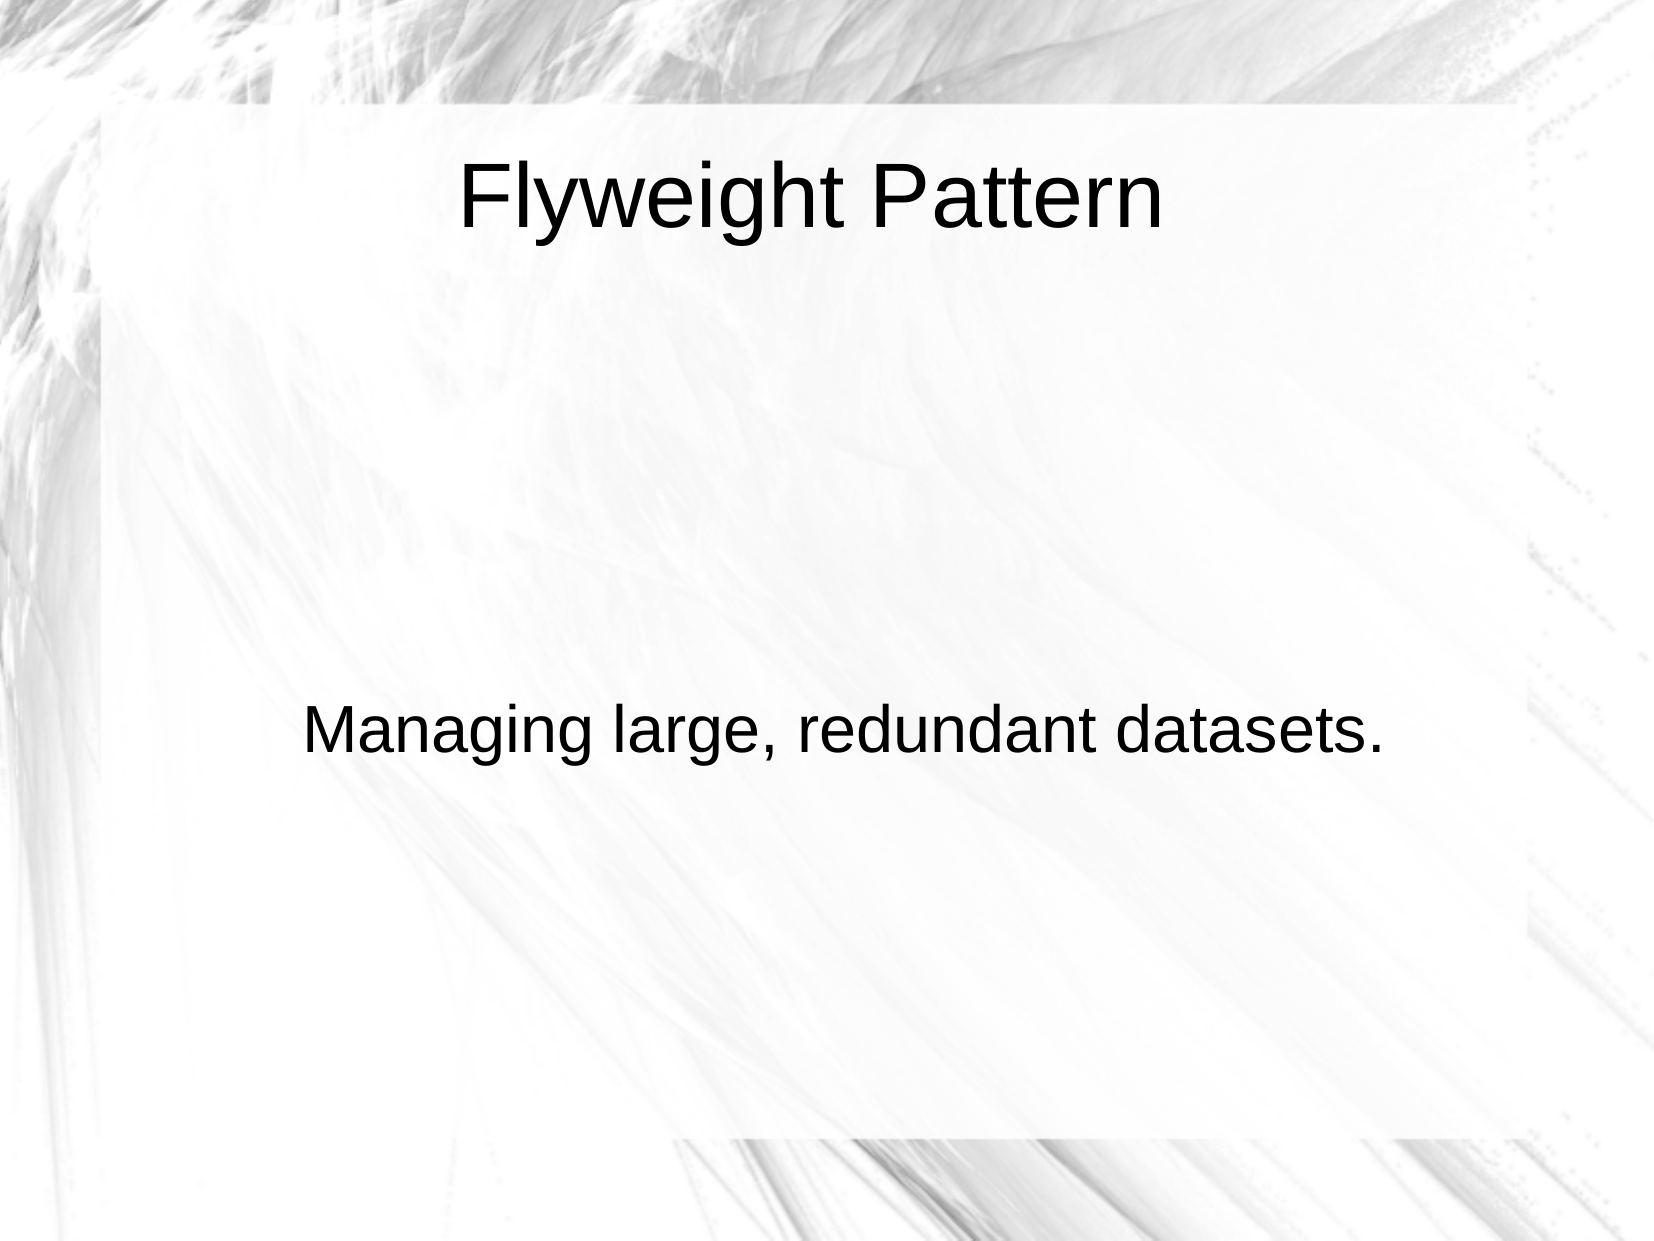

# Flyweight Pattern
Managing large, redundant datasets.